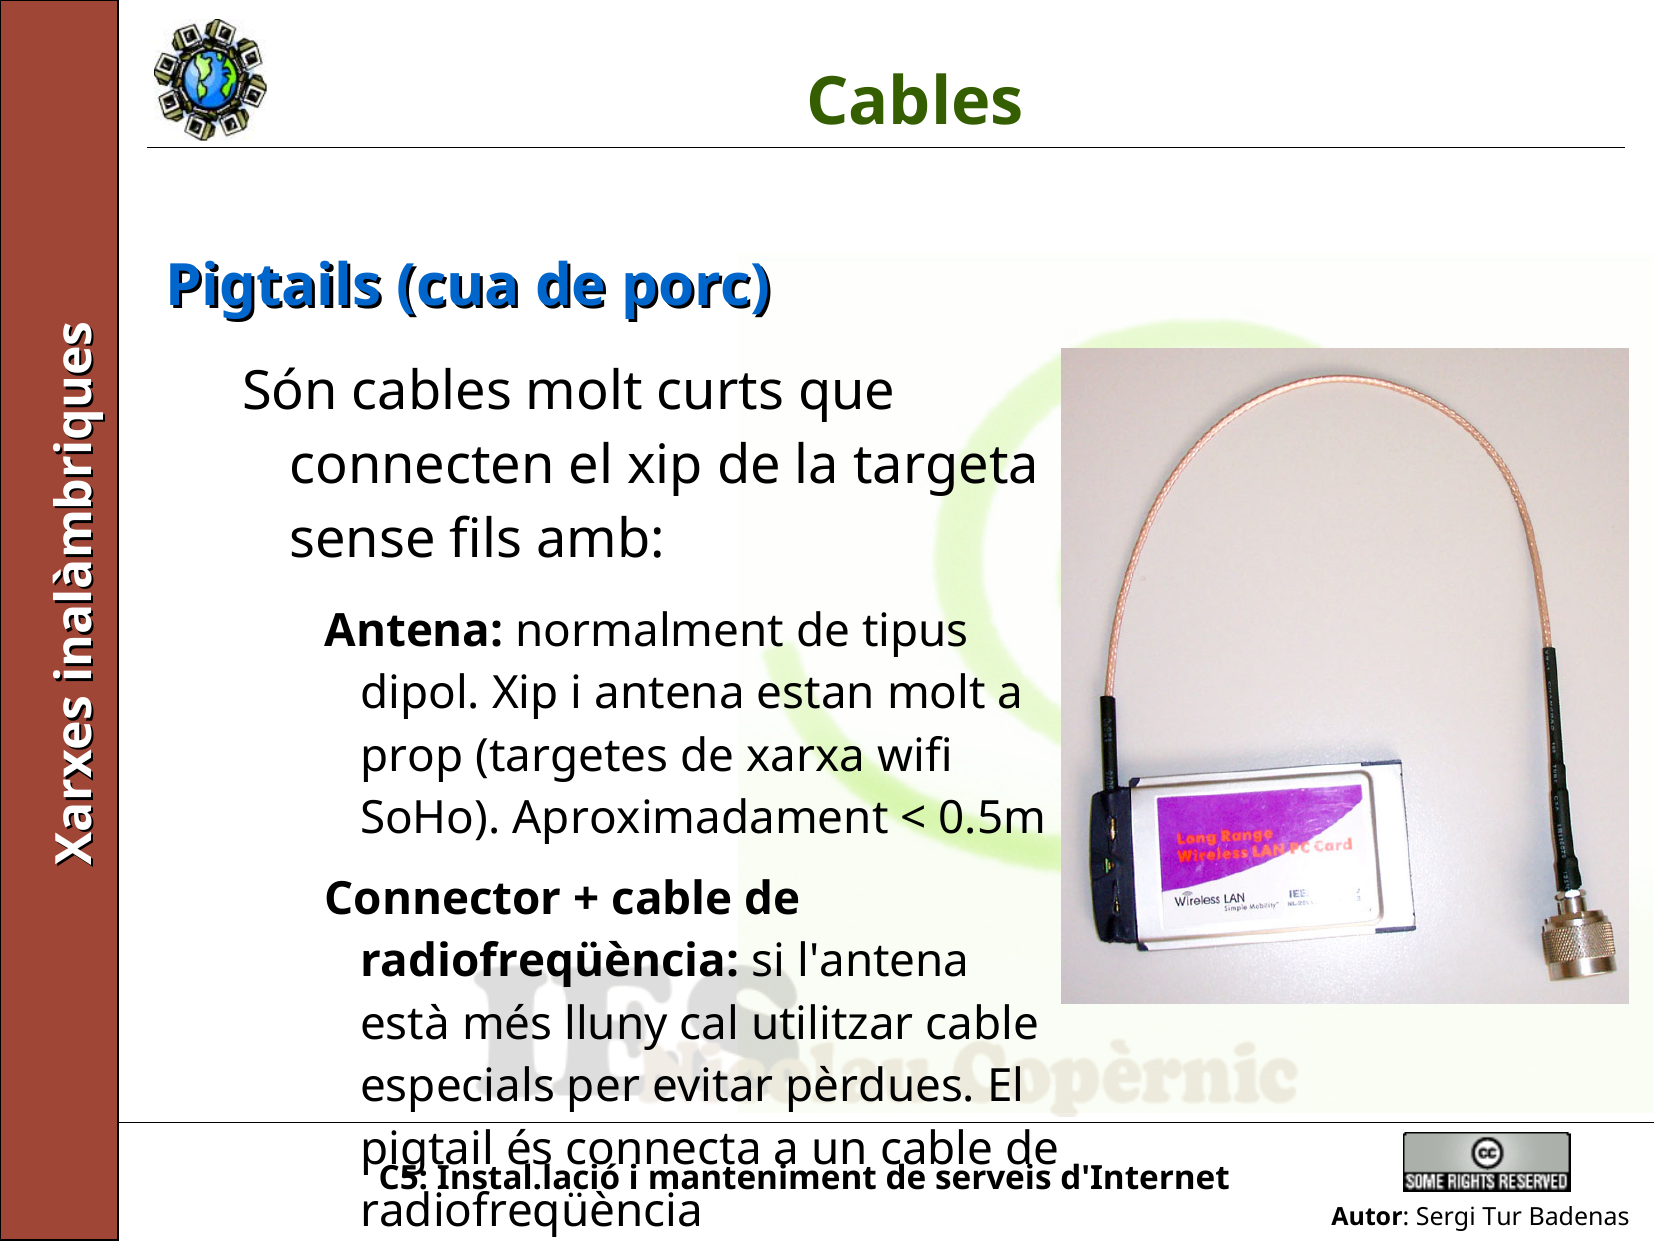

# Cables
Pigtails (cua de porc)
Són cables molt curts que connecten el xip de la targeta sense fils amb:
Antena: normalment de tipus dipol. Xip i antena estan molt a prop (targetes de xarxa wifi SoHo). Aproximadament < 0.5m
Connector + cable de radiofreqüència: si l'antena està més lluny cal utilitzar cable especials per evitar pèrdues. El pigtail és connecta a un cable de radiofreqüència d'aproximadament < 3-6m